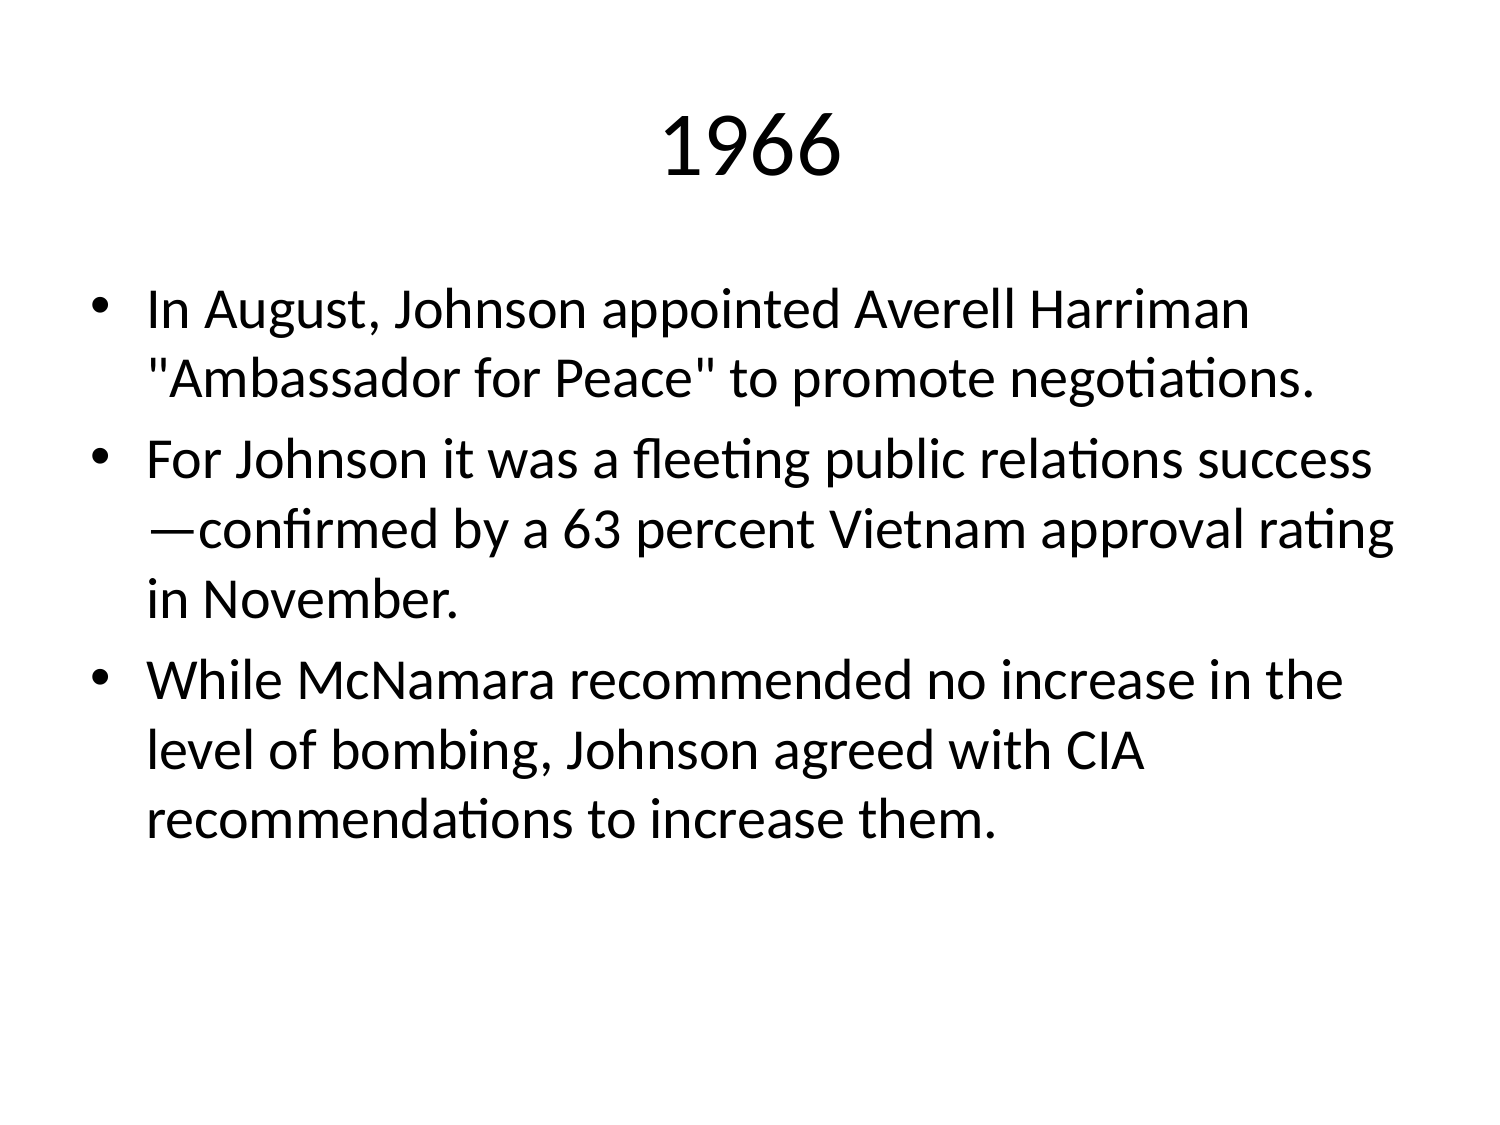

# 1966
In August, Johnson appointed Averell Harriman "Ambassador for Peace" to promote negotiations.
For Johnson it was a fleeting public relations success—confirmed by a 63 percent Vietnam approval rating in November.
While McNamara recommended no increase in the level of bombing, Johnson agreed with CIA recommendations to increase them.